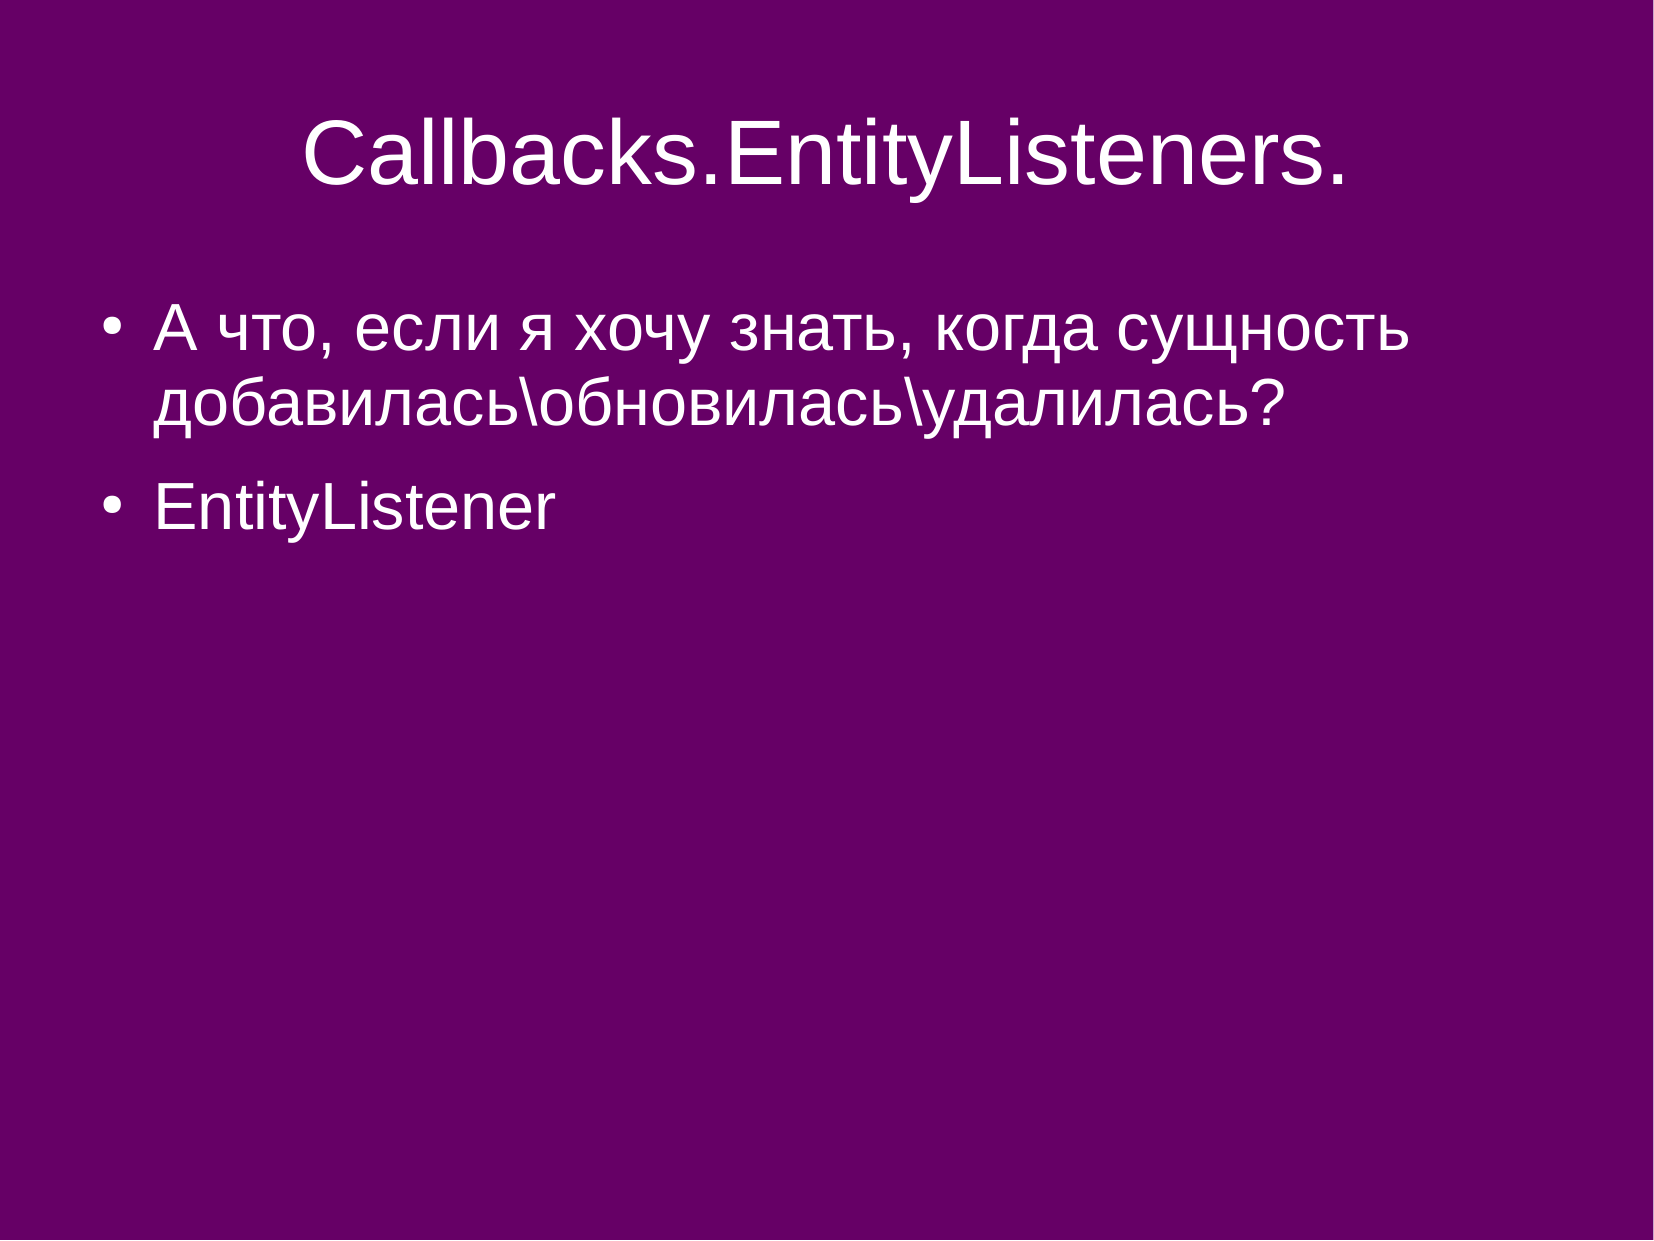

# Callbacks.EntityListeners.
А что, если я хочу знать, когда сущность добавилась\обновилась\удалилась?
EntityListener